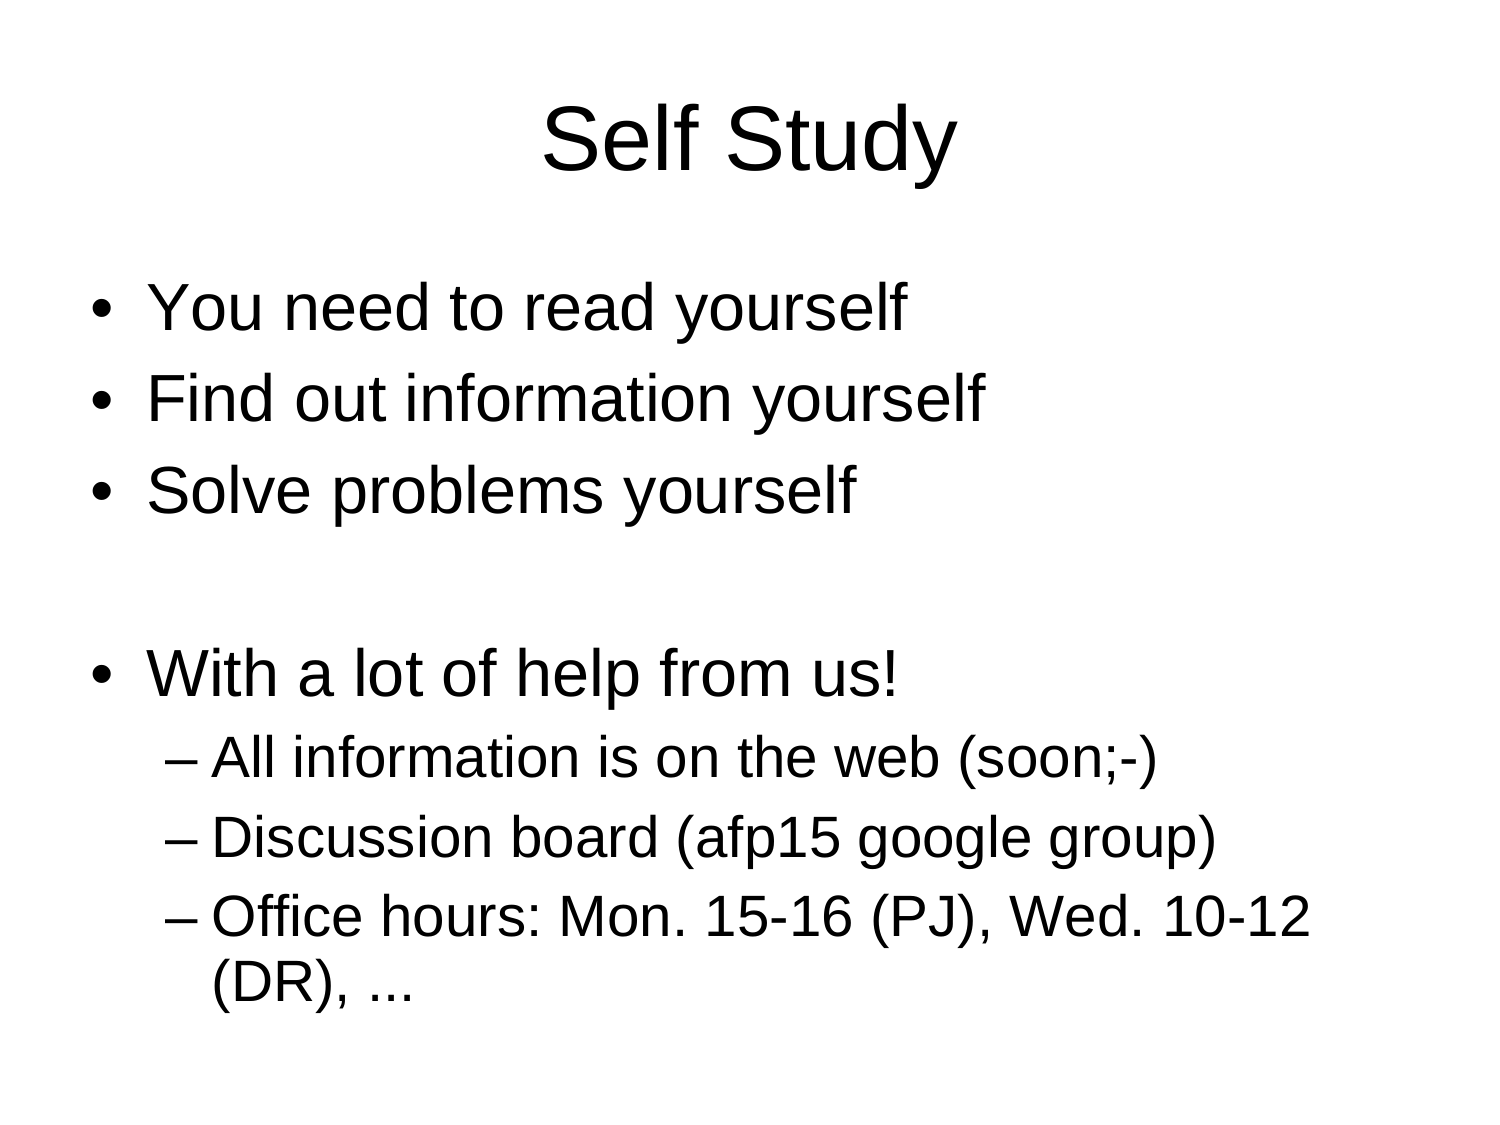

# Self Study
You need to read yourself
Find out information yourself
Solve problems yourself
With a lot of help from us!
All information is on the web (soon;-)
Discussion board (afp15 google group)
Office hours: Mon. 15-16 (PJ), Wed. 10-12 (DR), ...